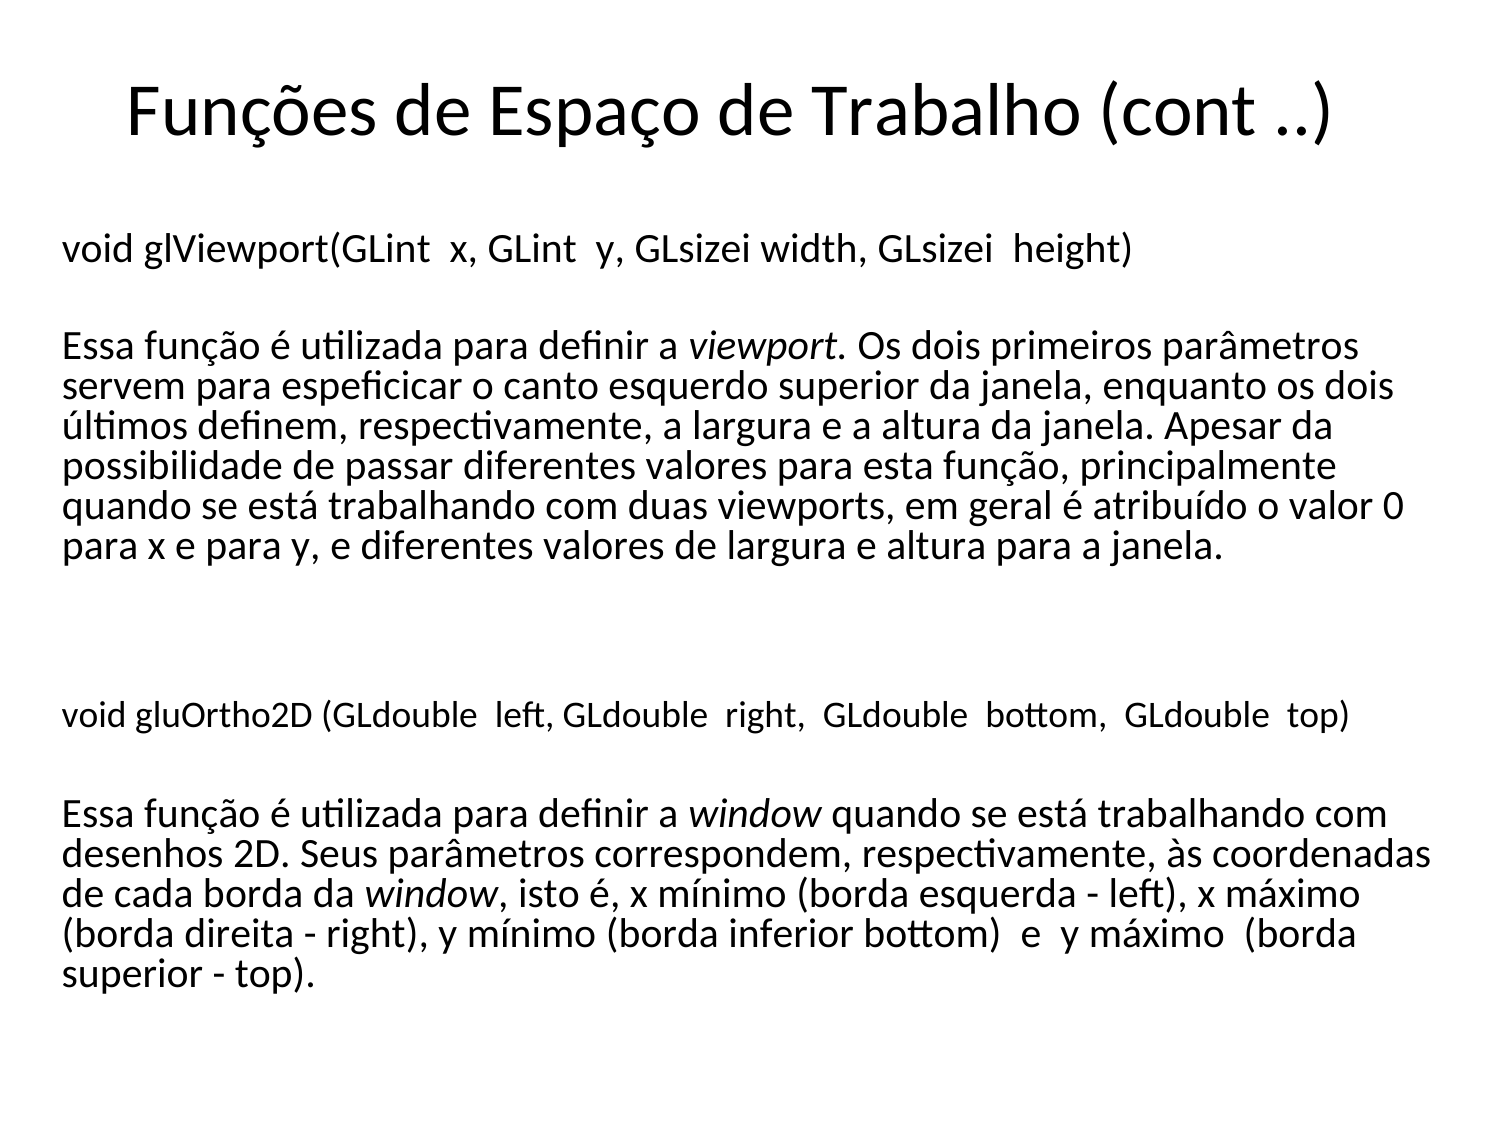

# Funções de Espaço de Trabalho (cont ..)
void glViewport(GLint x, GLint y, GLsizei width, GLsizei height)
Essa função é utilizada para definir a viewport. Os dois primeiros parâmetros servem para espeficicar o canto esquerdo superior da janela, enquanto os dois últimos definem, respectivamente, a largura e a altura da janela. Apesar da possibilidade de passar diferentes valores para esta função, principalmente quando se está trabalhando com duas viewports, em geral é atribuído o valor 0 para x e para y, e diferentes valores de largura e altura para a janela.
void gluOrtho2D (GLdouble left, GLdouble right, GLdouble bottom, GLdouble top)
Essa função é utilizada para definir a window quando se está trabalhando com desenhos 2D. Seus parâmetros correspondem, respectivamente, às coordenadas de cada borda da window, isto é, x mínimo (borda esquerda - left), x máximo (borda direita - right), y mínimo (borda inferior bottom) e y máximo (borda superior - top).